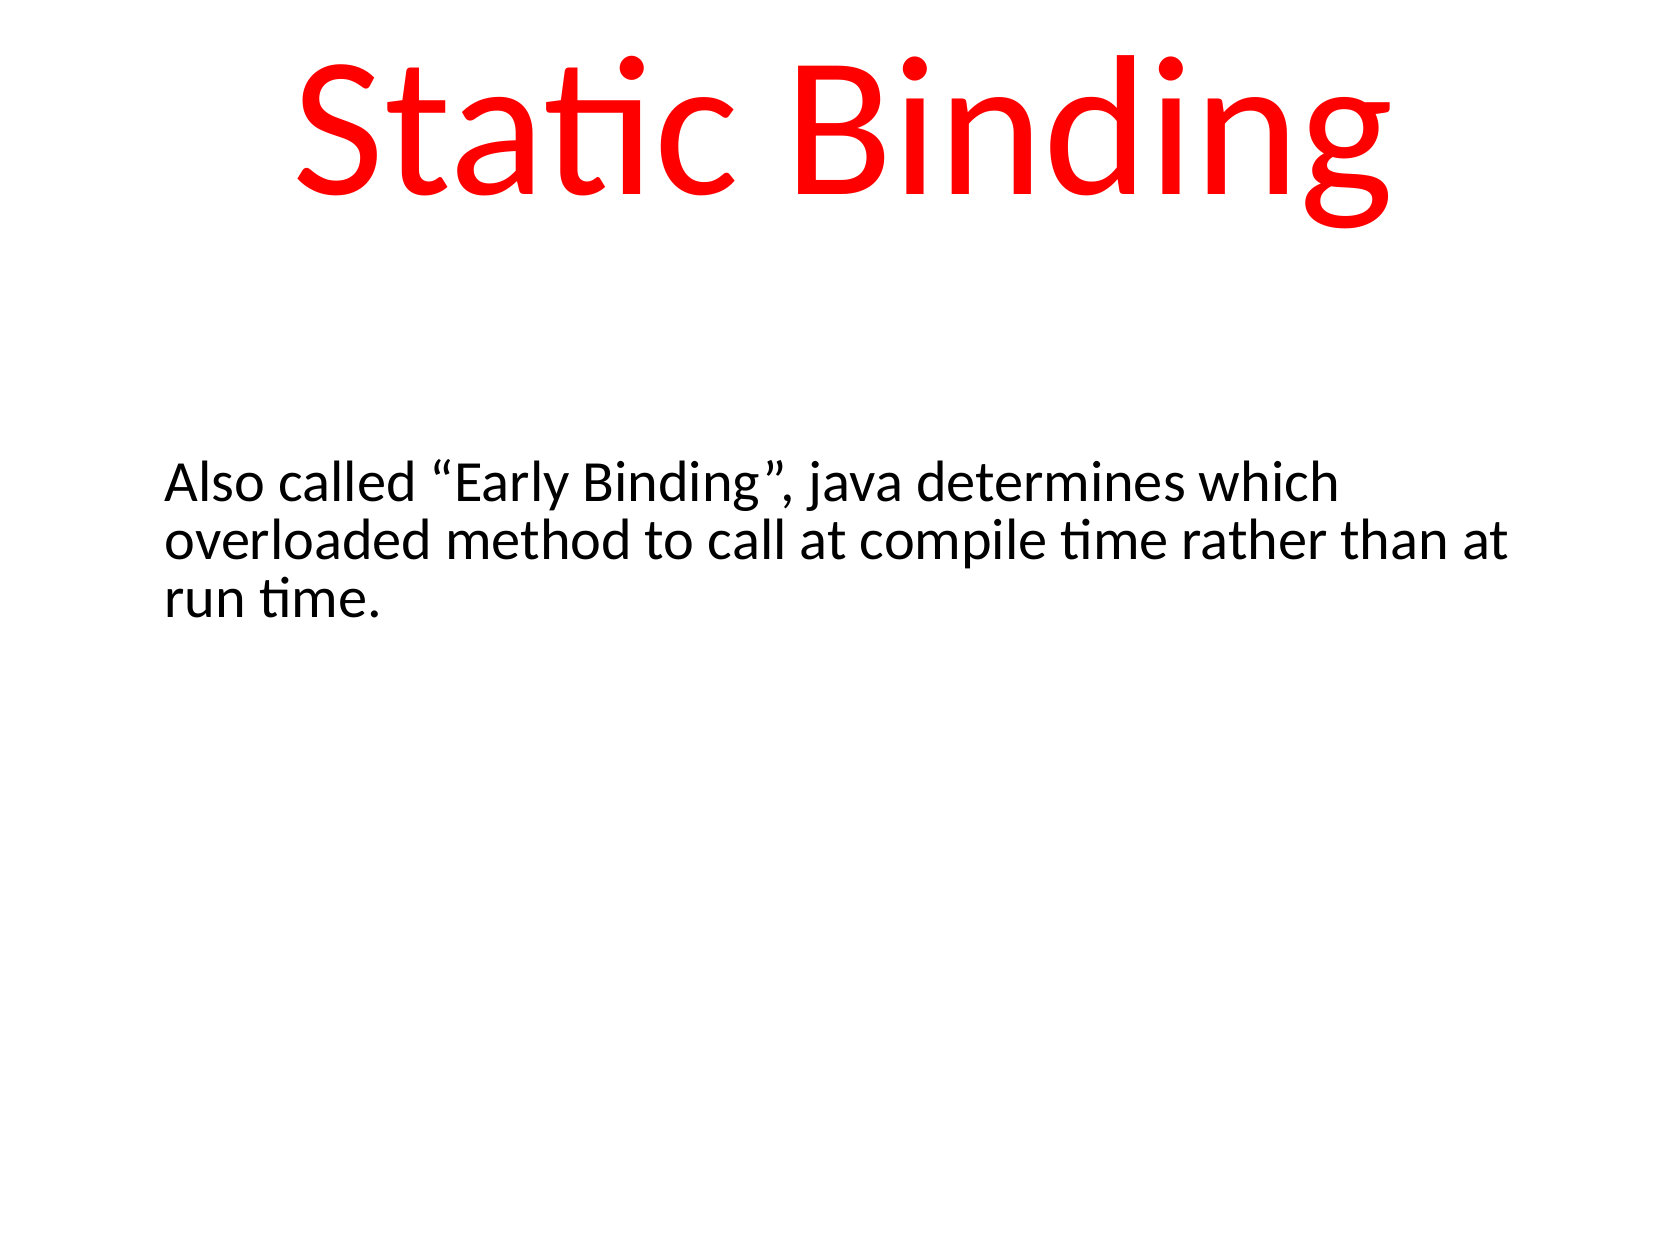

Static Binding
Also called “Early Binding”, java determines which overloaded method to call at compile time rather than at run time.